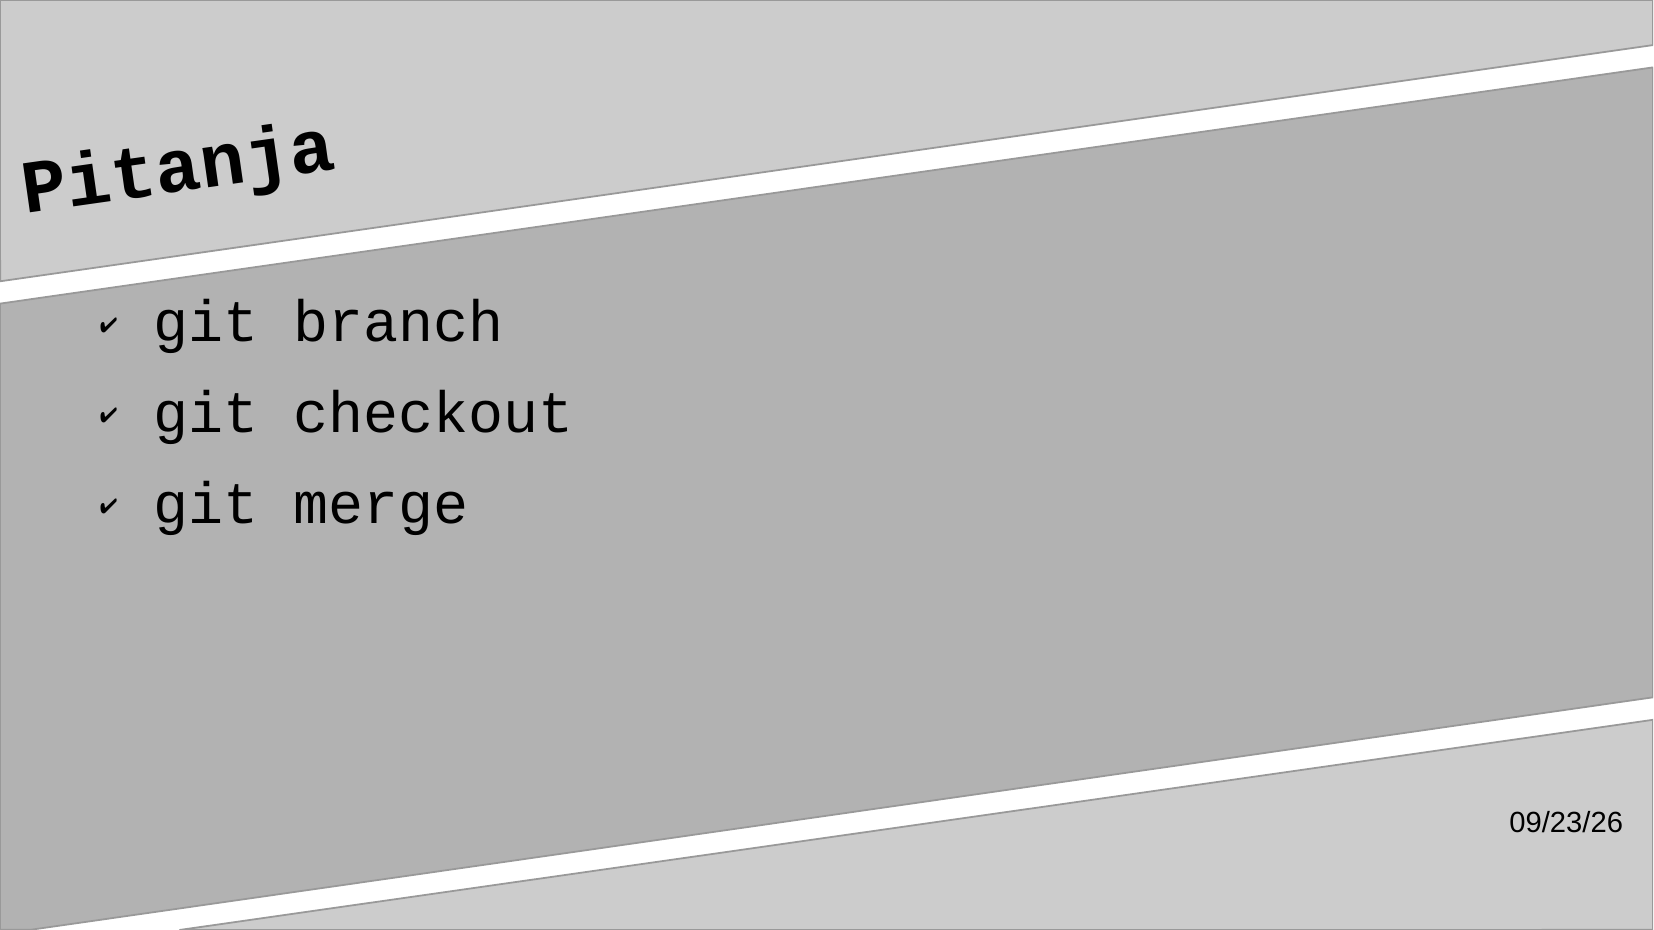

# Pitanja
git branch
git checkout
git merge
99